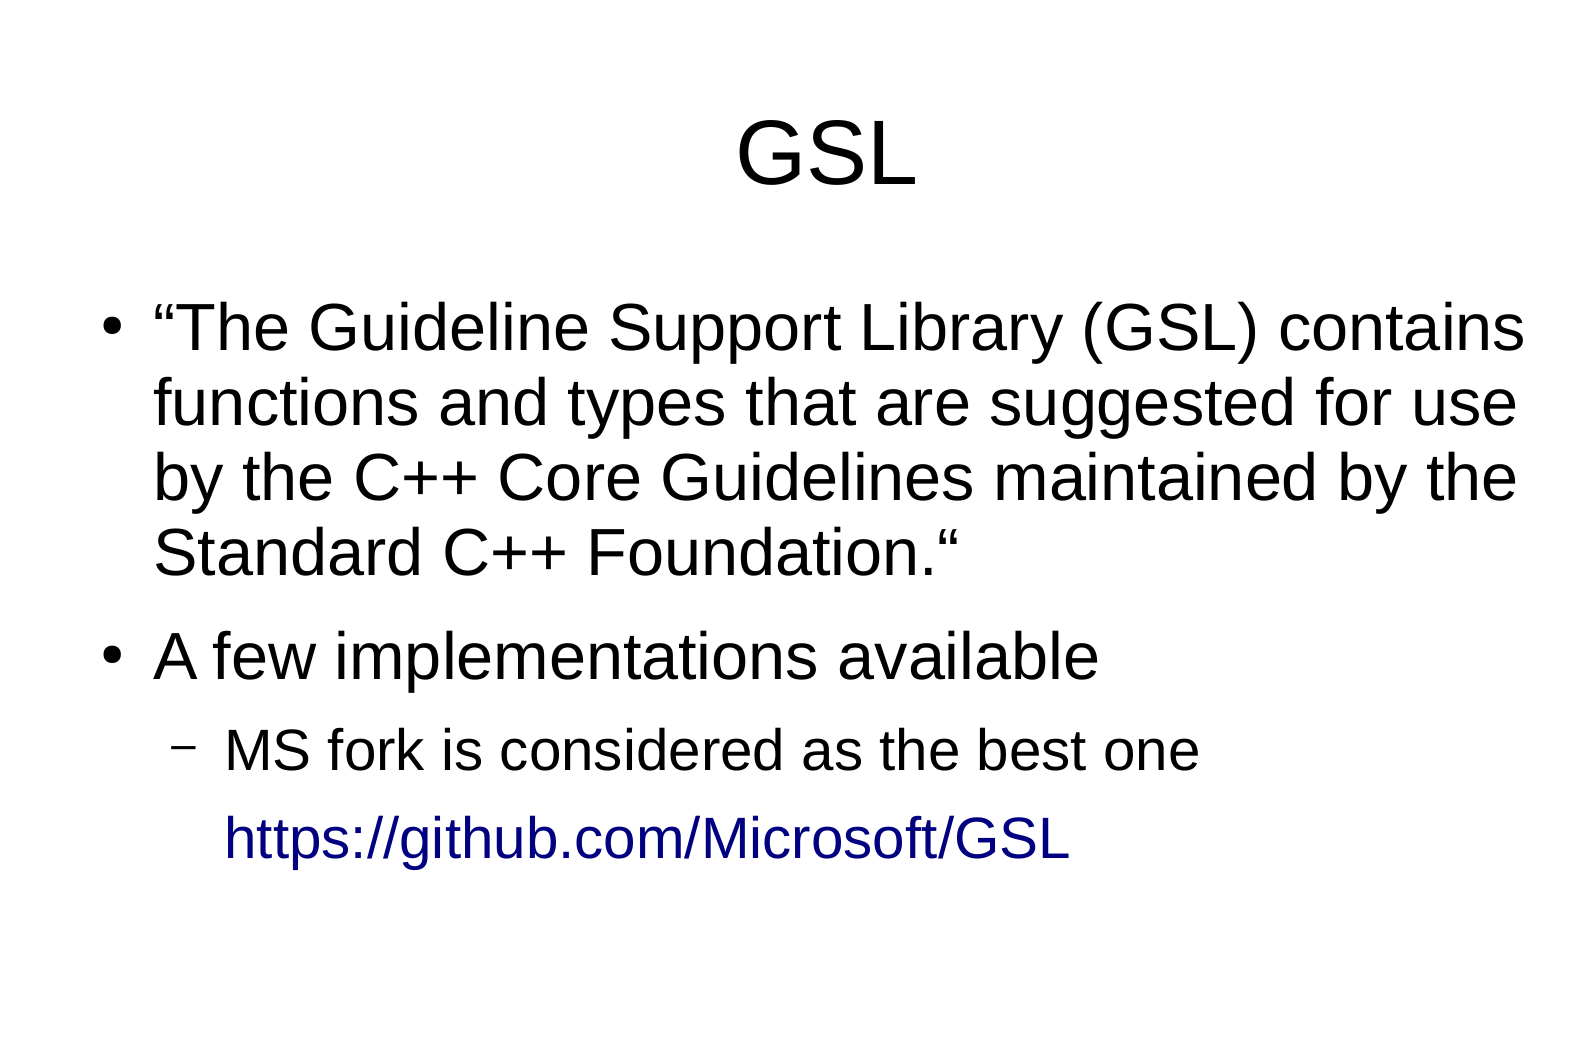

# GSL
“The Guideline Support Library (GSL) contains functions and types that are suggested for use by the C++ Core Guidelines maintained by the Standard C++ Foundation.“
A few implementations available
MS fork is considered as the best one
https://github.com/Microsoft/GSL